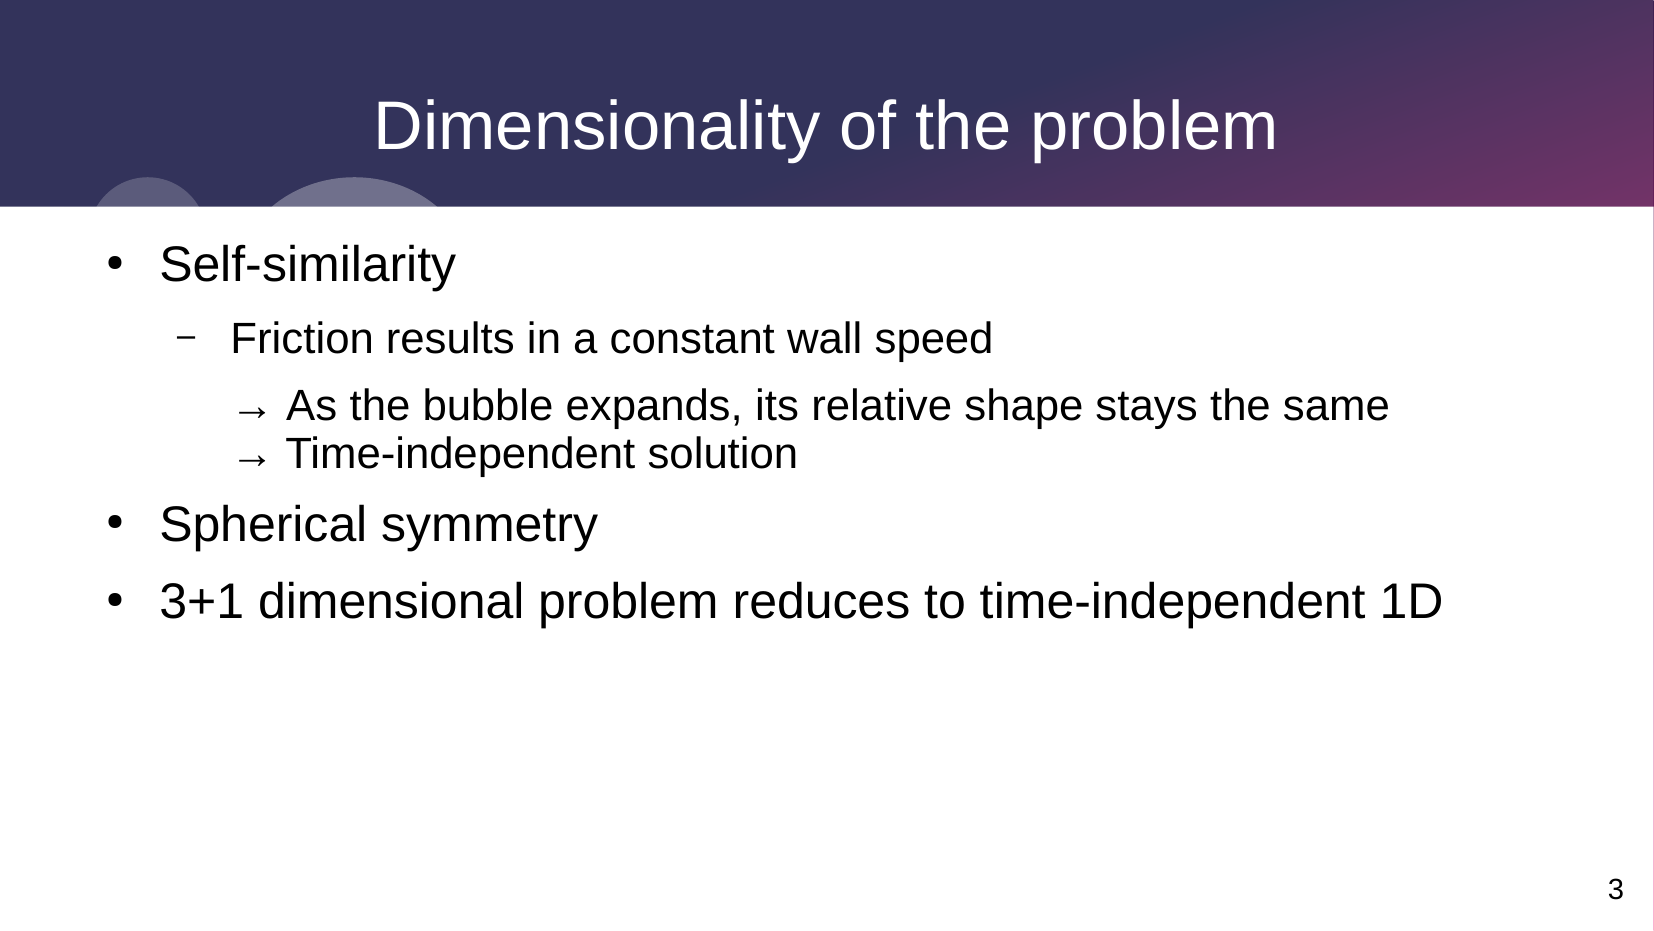

# Dimensionality of the problem
Self-similarity
Friction results in a constant wall speed
→ As the bubble expands, its relative shape stays the same
→ Time-independent solution
Spherical symmetry
3+1 dimensional problem reduces to time-independent 1D